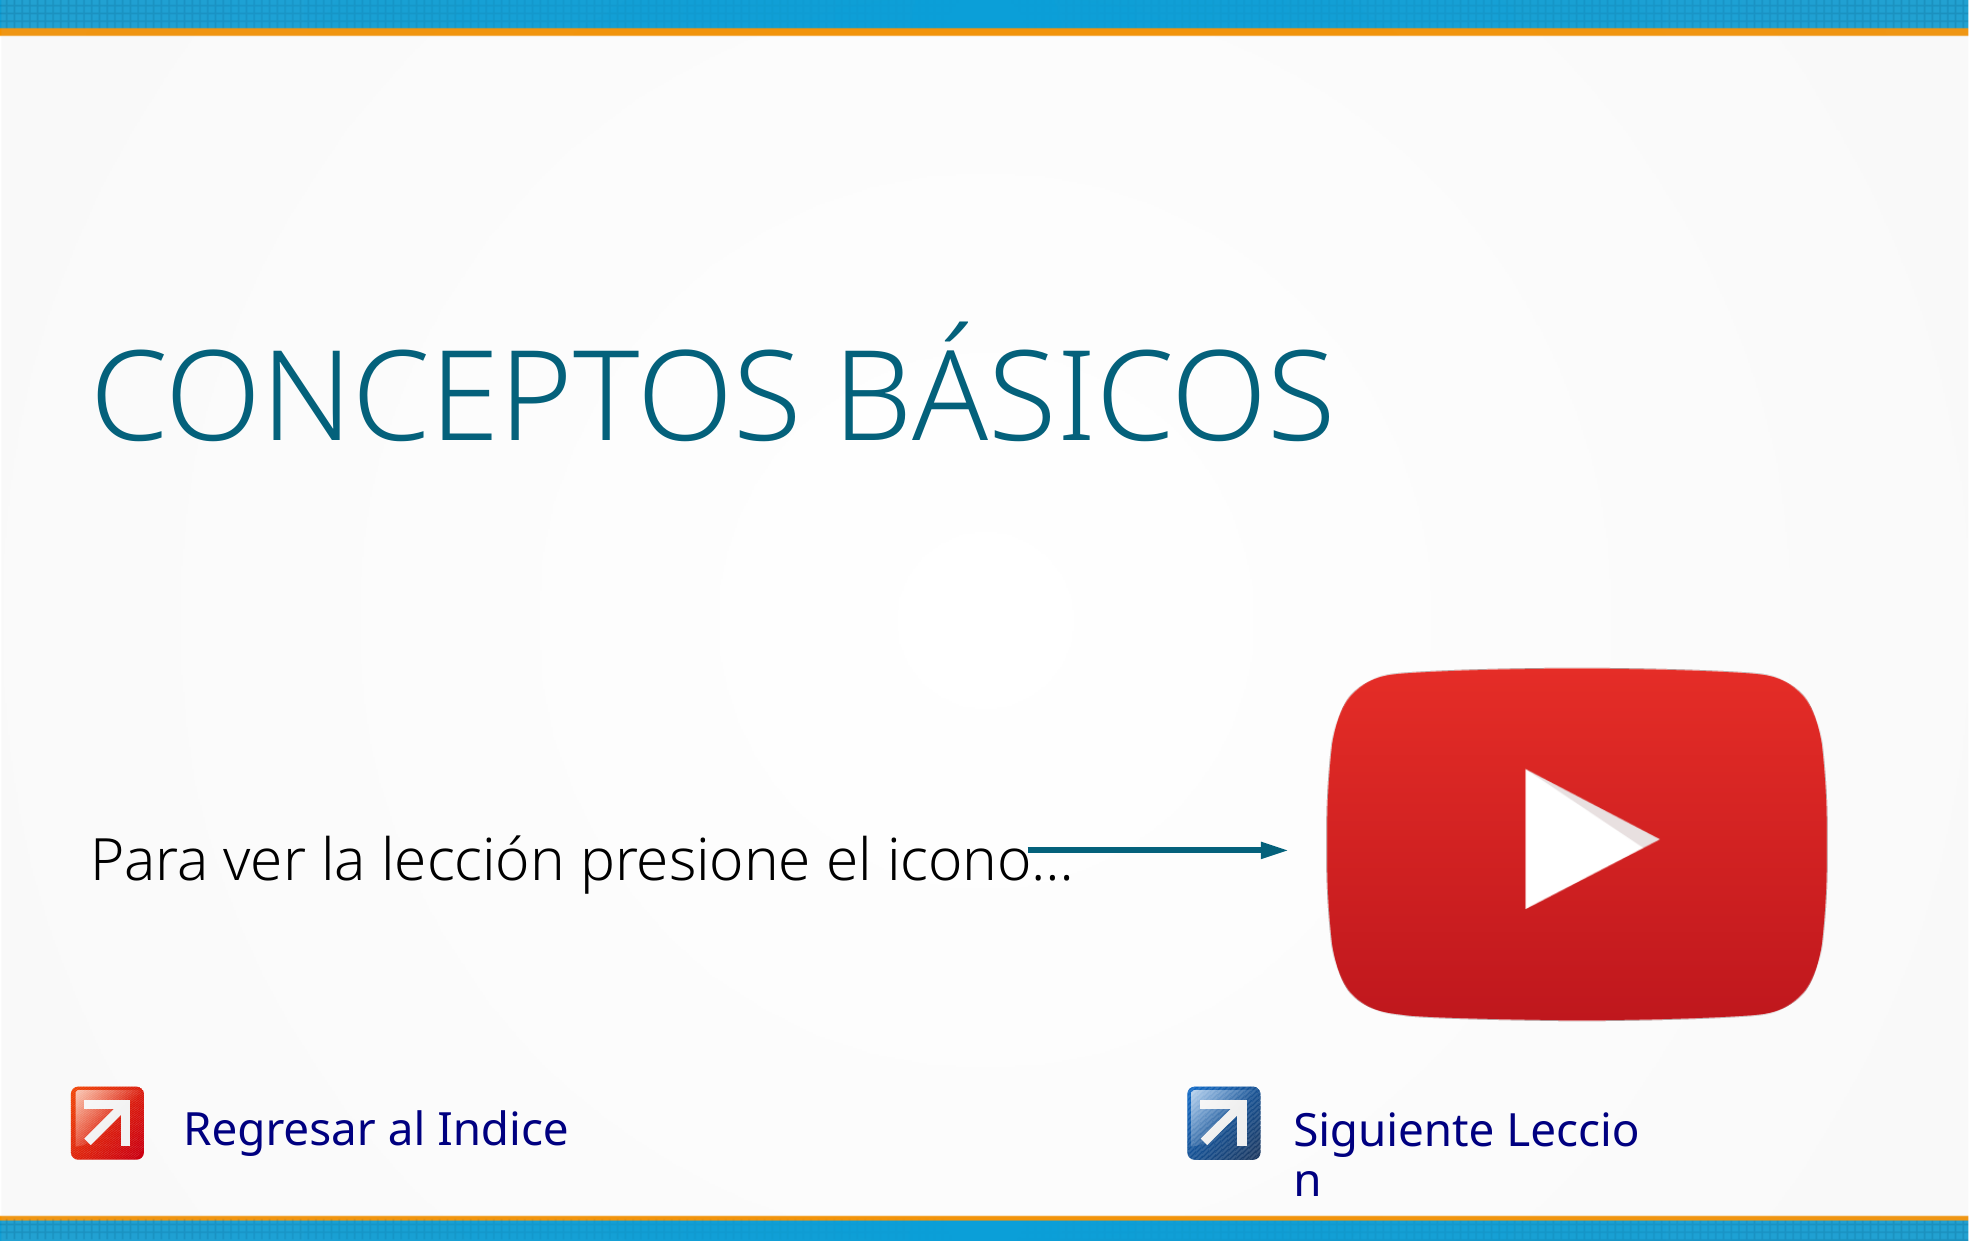

# CONCEPTOS BÁSICOS Para ver la lección presione el icono…
Regresar al Indice
Siguiente Leccion